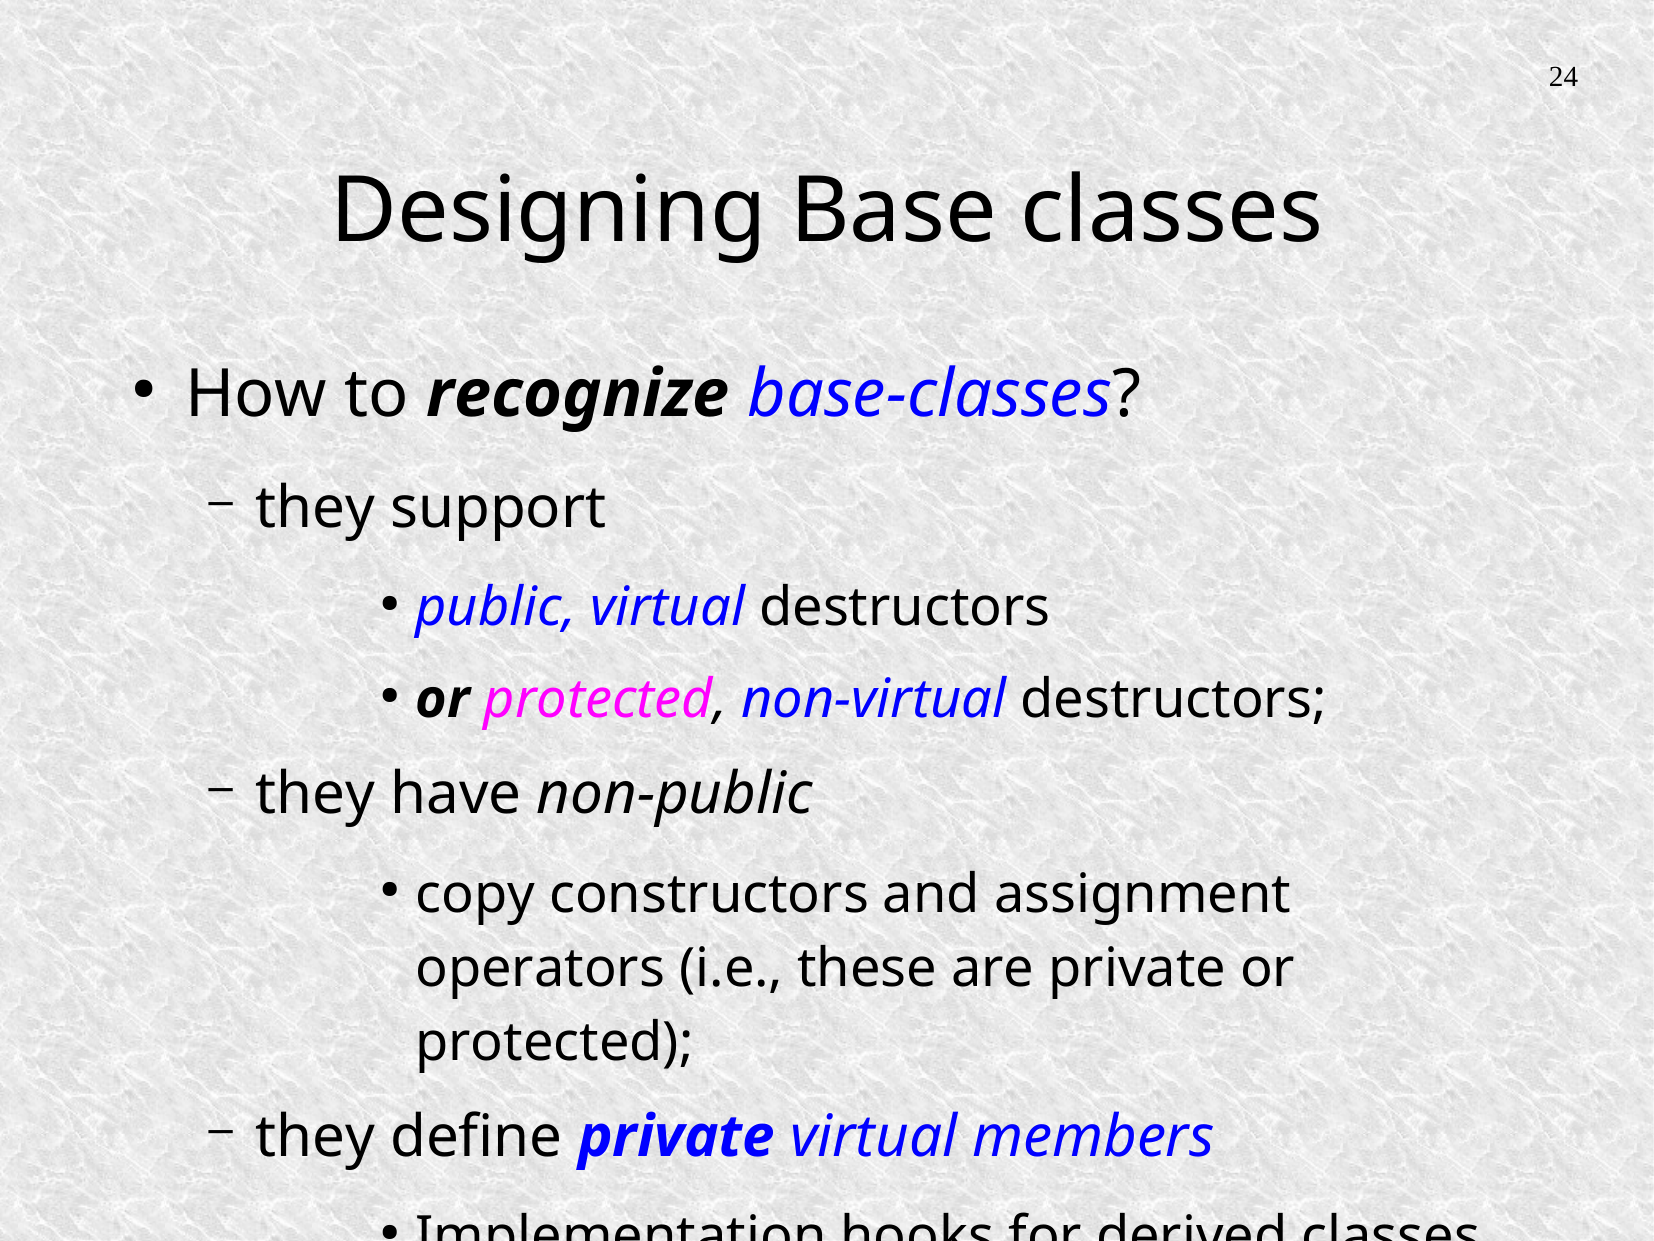

24
# Designing Base classes
How to recognize base-classes?
they support
public, virtual destructors
or protected, non-virtual destructors;
they have non-public
copy constructors and assignment operators (i.e., these are private or protected);
they define private virtual members
Implementation hooks for derived classes